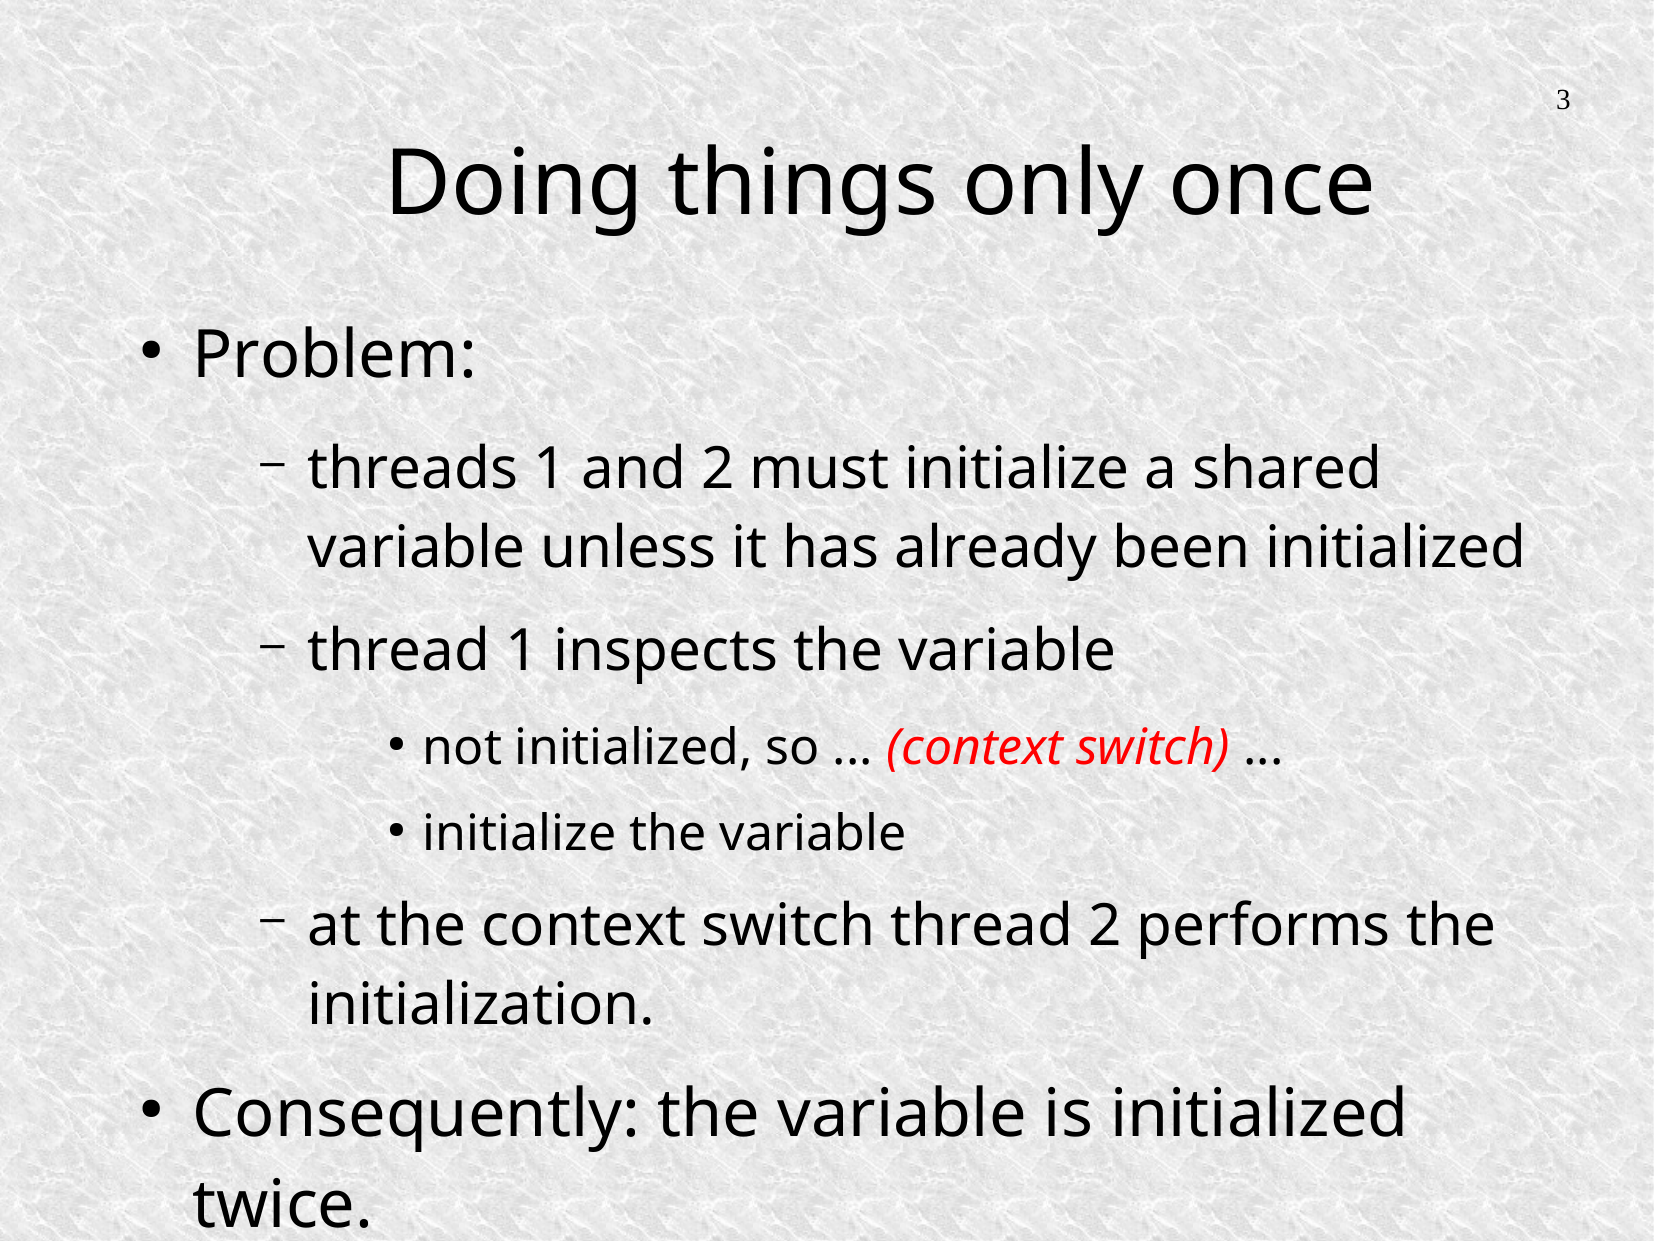

# Doing things only once
3
Problem:
threads 1 and 2 must initialize a shared variable unless it has already been initialized
thread 1 inspects the variable
not initialized, so ... (context switch) ...
initialize the variable
at the context switch thread 2 performs the initialization.
Consequently: the variable is initialized twice.